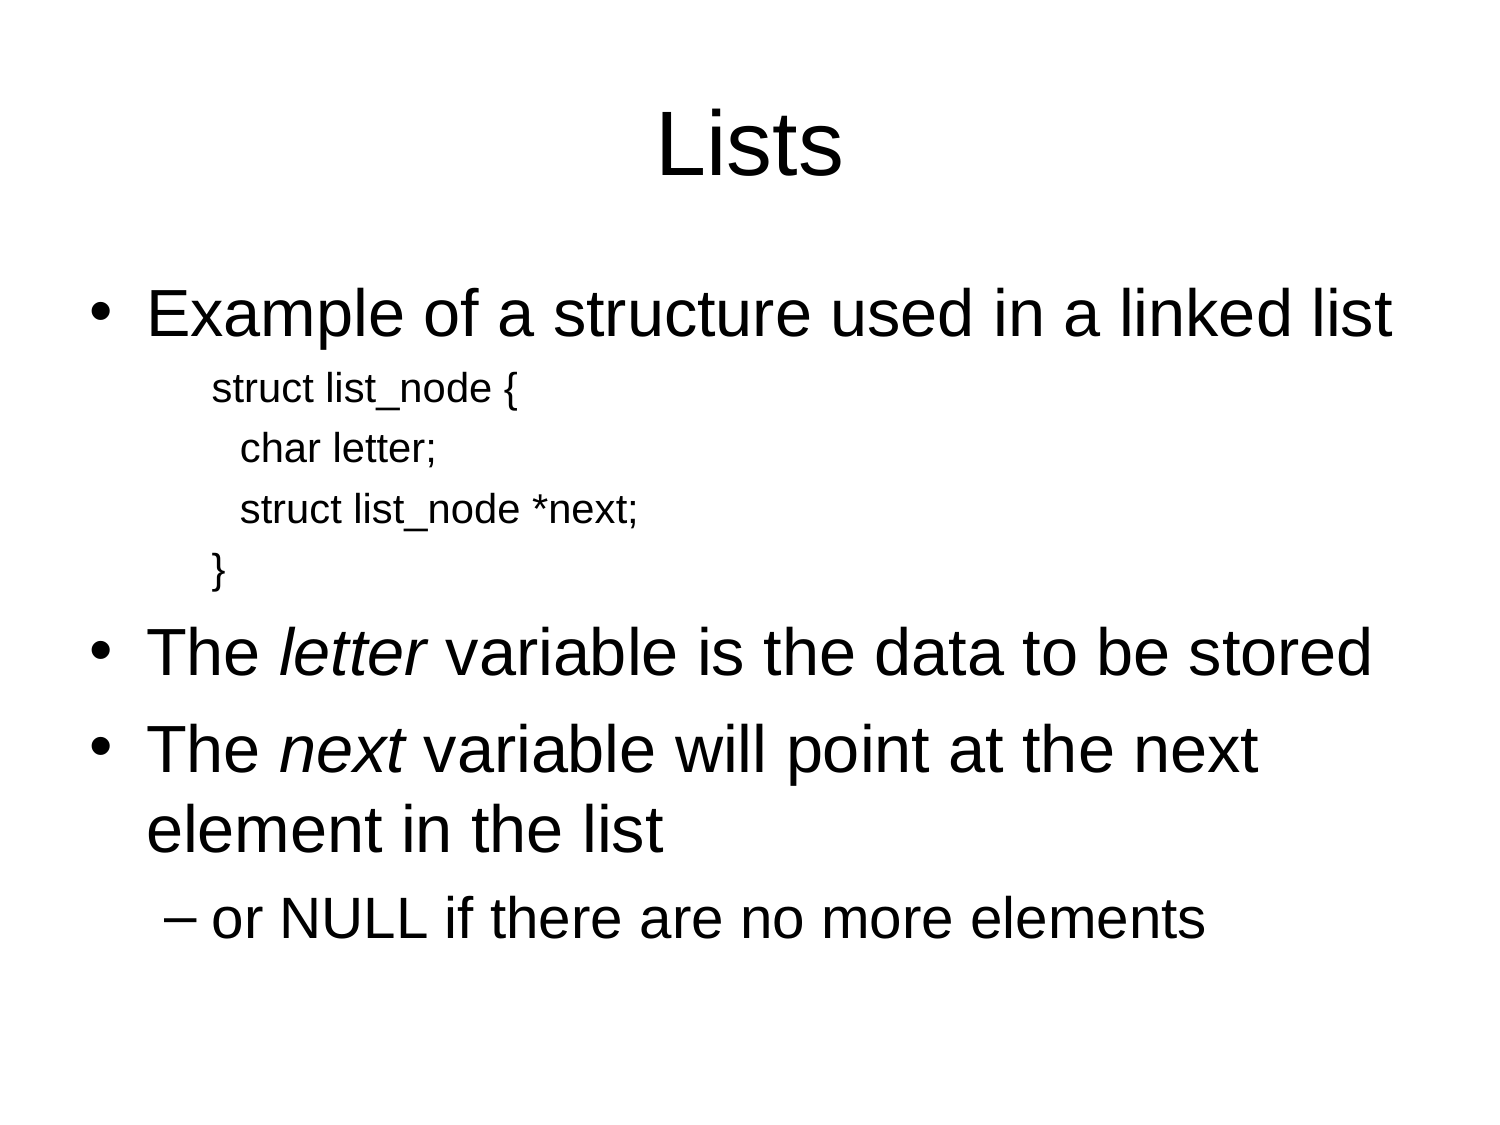

# Lists
Example of a structure used in a linked list
	struct list_node {
		char letter;
		struct list_node *next;
	}
The letter variable is the data to be stored
The next variable will point at the next element in the list
or NULL if there are no more elements